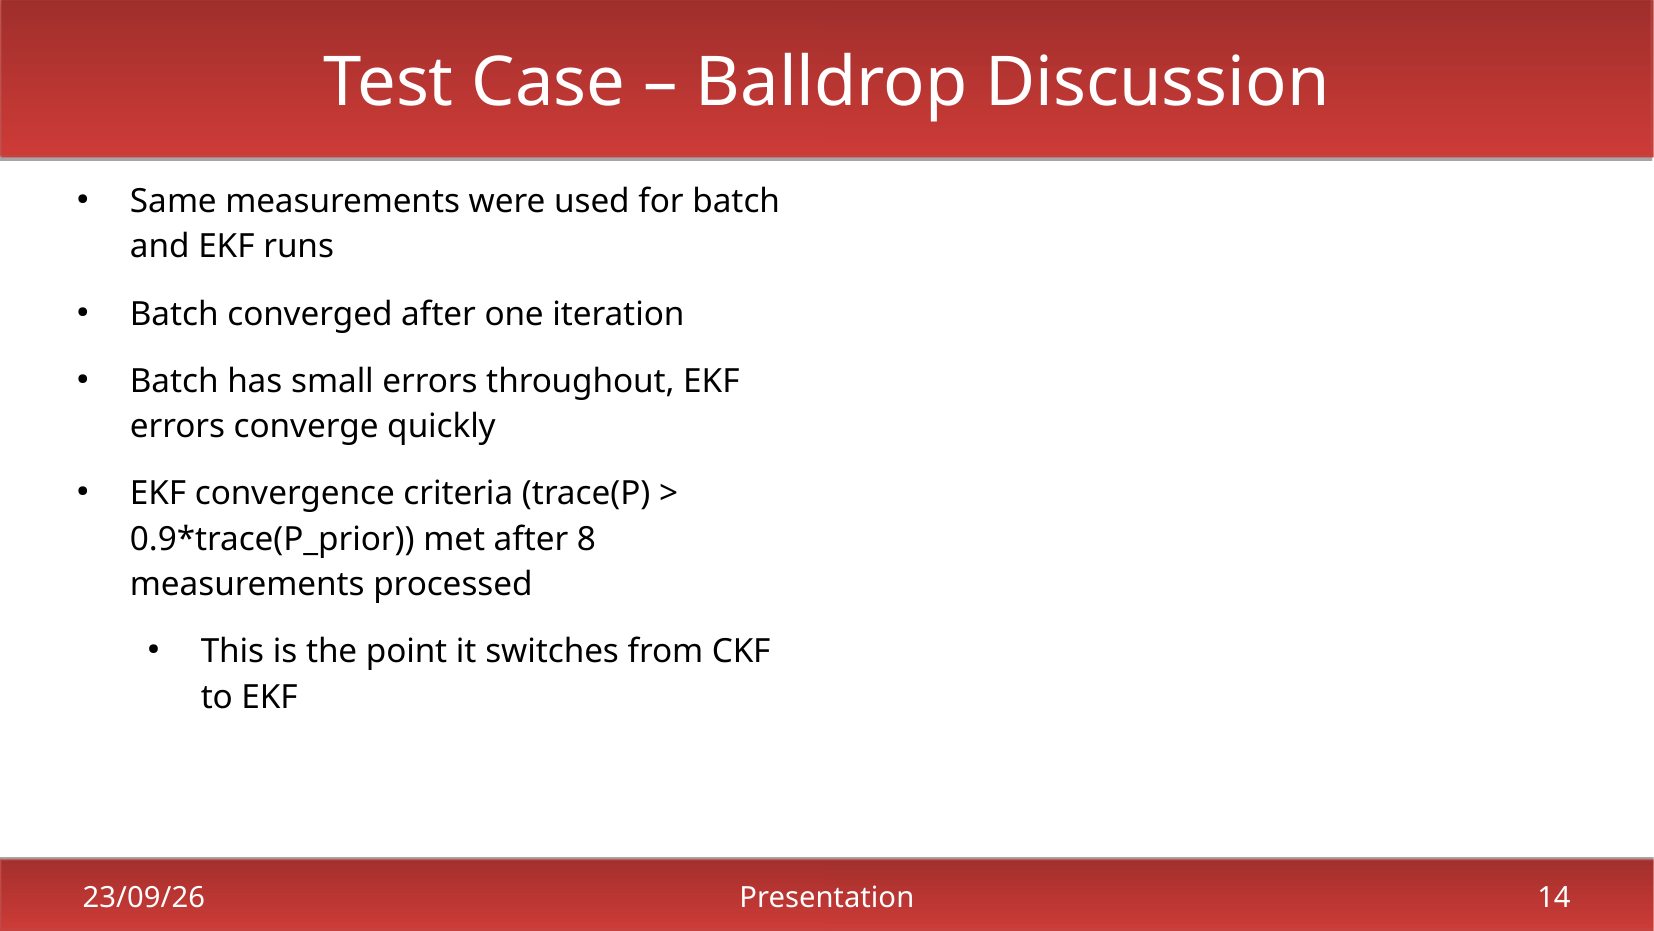

# Test Case – Balldrop Discussion
Same measurements were used for batch and EKF runs
Batch converged after one iteration
Batch has small errors throughout, EKF errors converge quickly
EKF convergence criteria (trace(P) > 0.9*trace(P_prior)) met after 8 measurements processed
This is the point it switches from CKF to EKF
Presentation
14